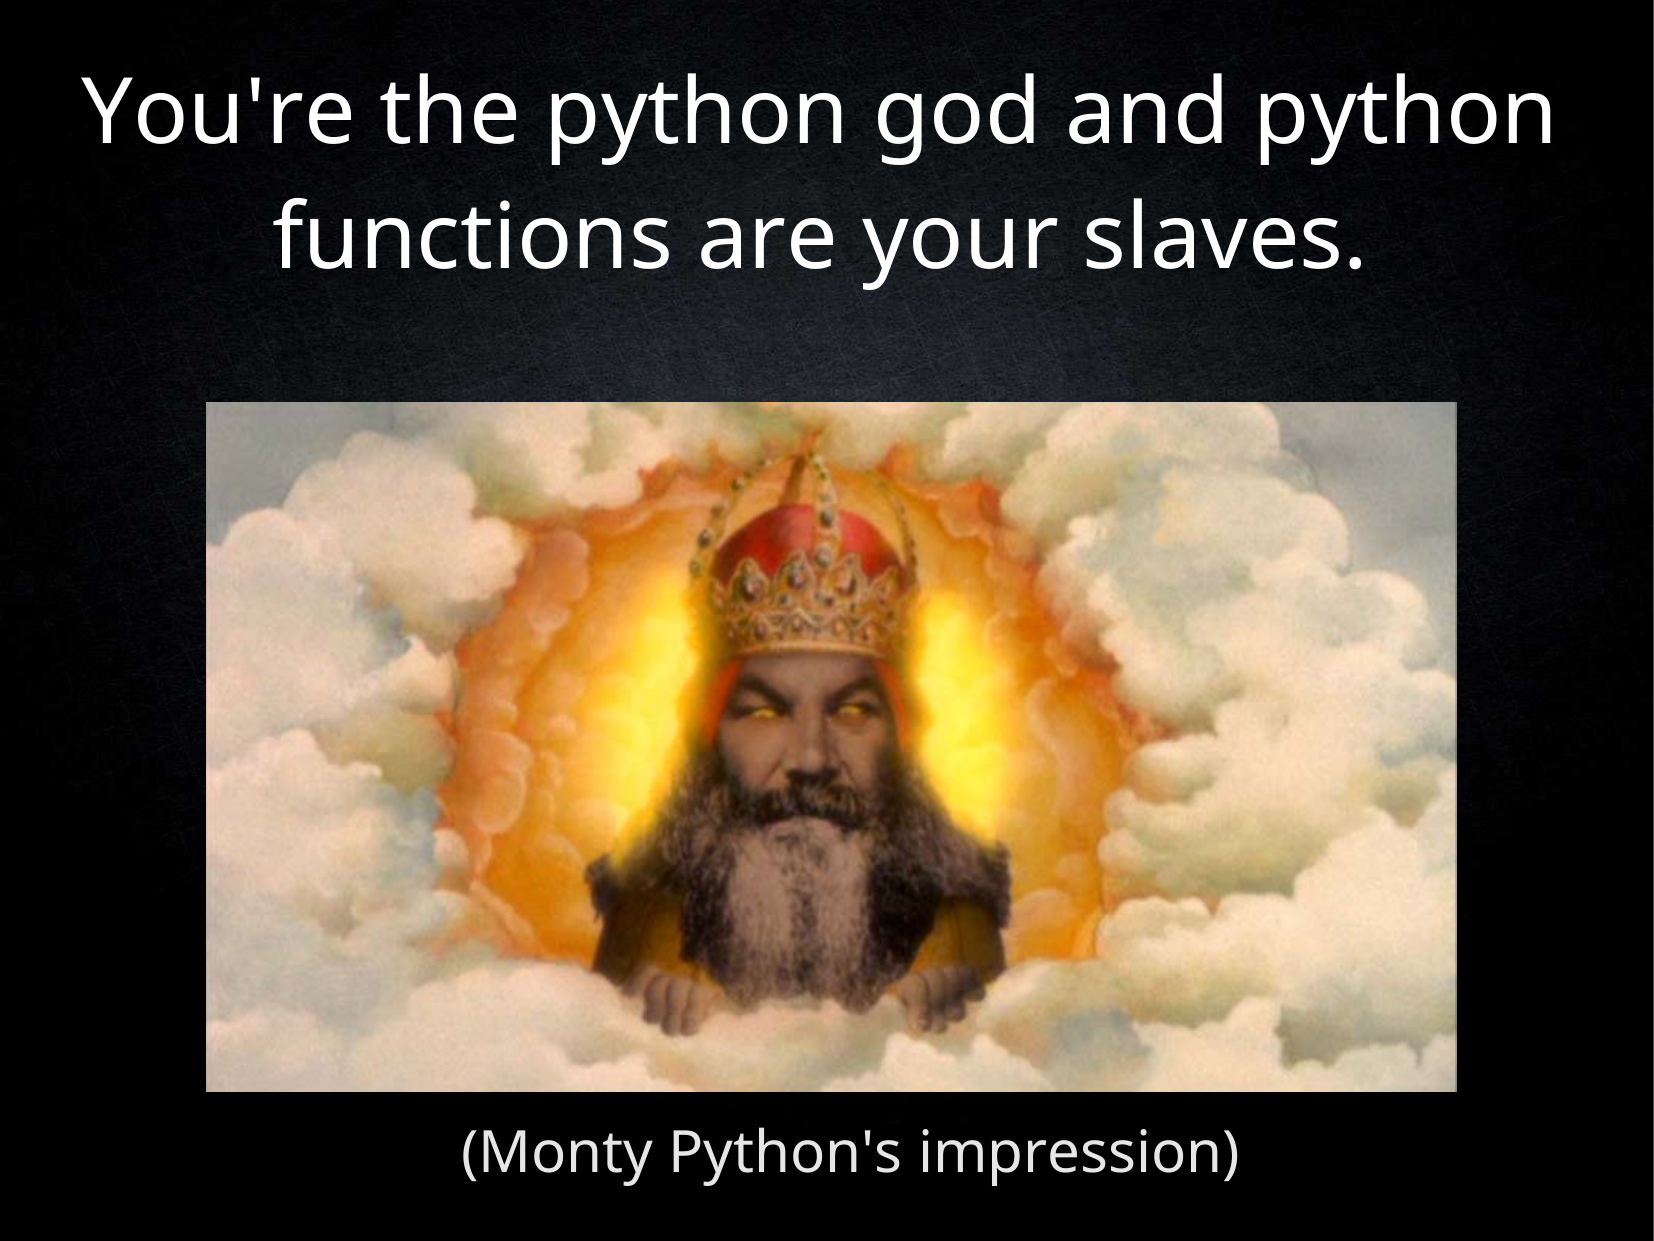

# You're the python god and python functions are your slaves.
(Monty Python's impression)